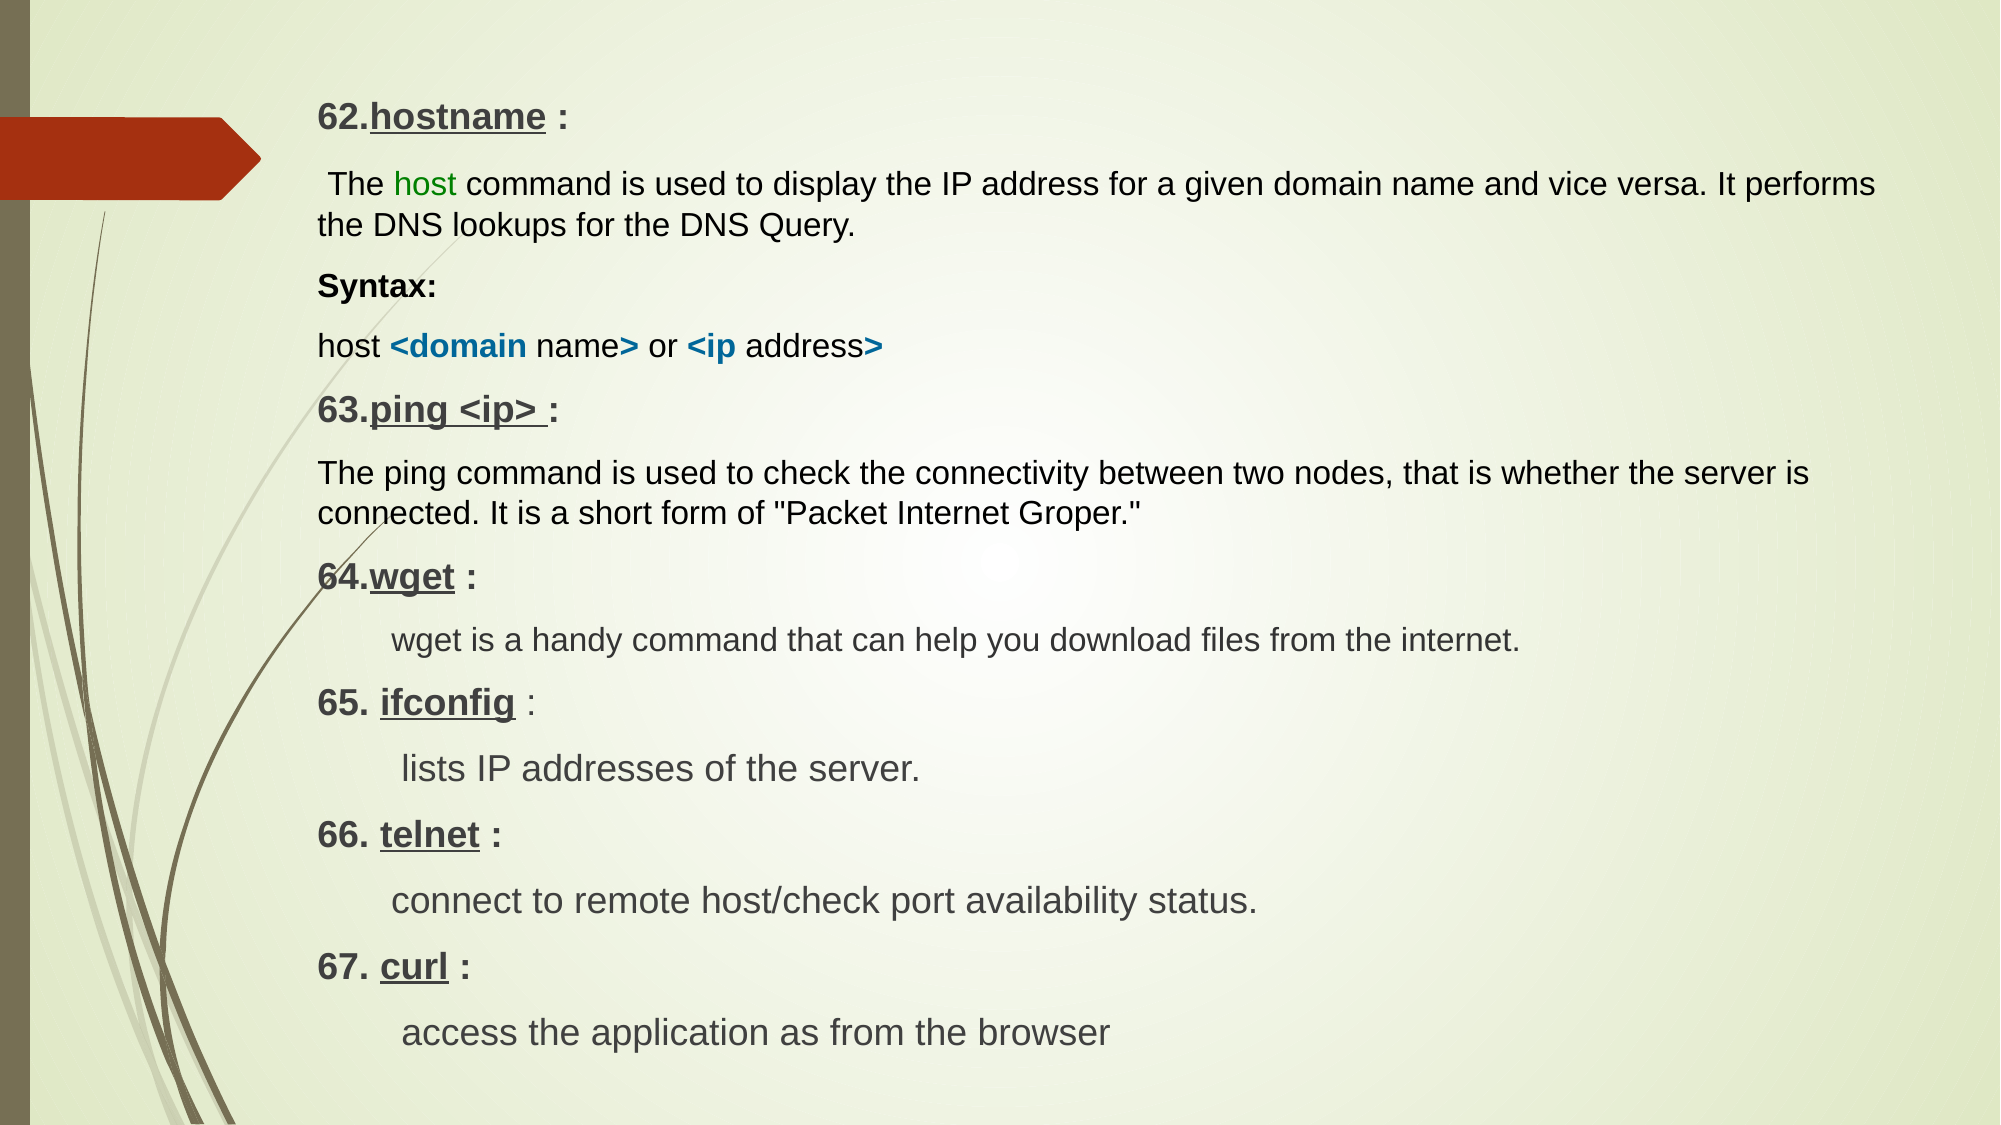

# 62.hostname :
 The host command is used to display the IP address for a given domain name and vice versa. It performs the DNS lookups for the DNS Query.
Syntax:
host <domain name> or <ip address>
63.ping <ip> :
The ping command is used to check the connectivity between two nodes, that is whether the server is connected. It is a short form of "Packet Internet Groper."
64.wget :
 wget is a handy command that can help you download files from the internet.
65. ifconfig :
 lists IP addresses of the server.
66. telnet :
 connect to remote host/check port availability status.
67. curl :
 access the application as from the browser